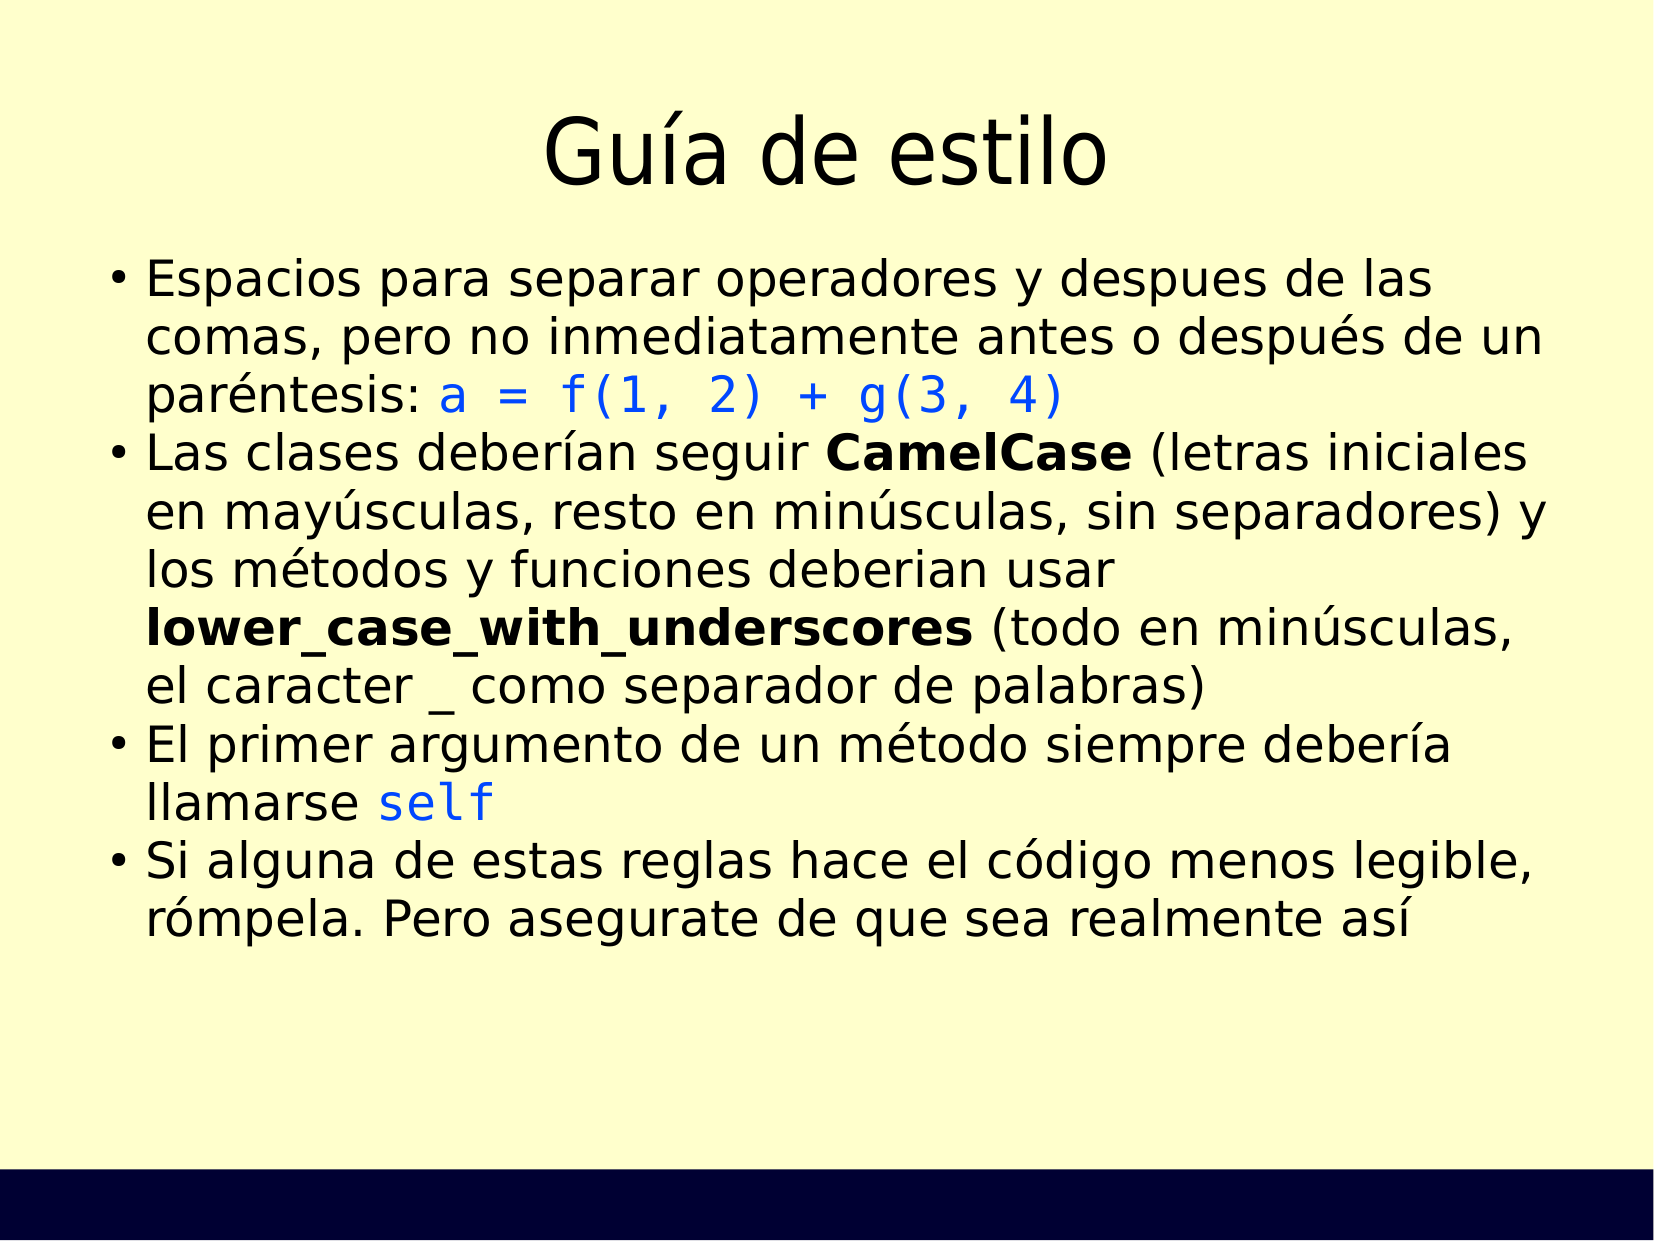

# Guía de estilo
Espacios para separar operadores y despues de las comas, pero no inmediatamente antes o después de un paréntesis: a = f(1, 2) + g(3, 4)
Las clases deberían seguir CamelCase (letras iniciales en mayúsculas, resto en minúsculas, sin separadores) y los métodos y funciones deberian usar lower_case_with_underscores (todo en minúsculas, el caracter _ como separador de palabras)
El primer argumento de un método siempre debería llamarse self
Si alguna de estas reglas hace el código menos legible, rómpela. Pero asegurate de que sea realmente así